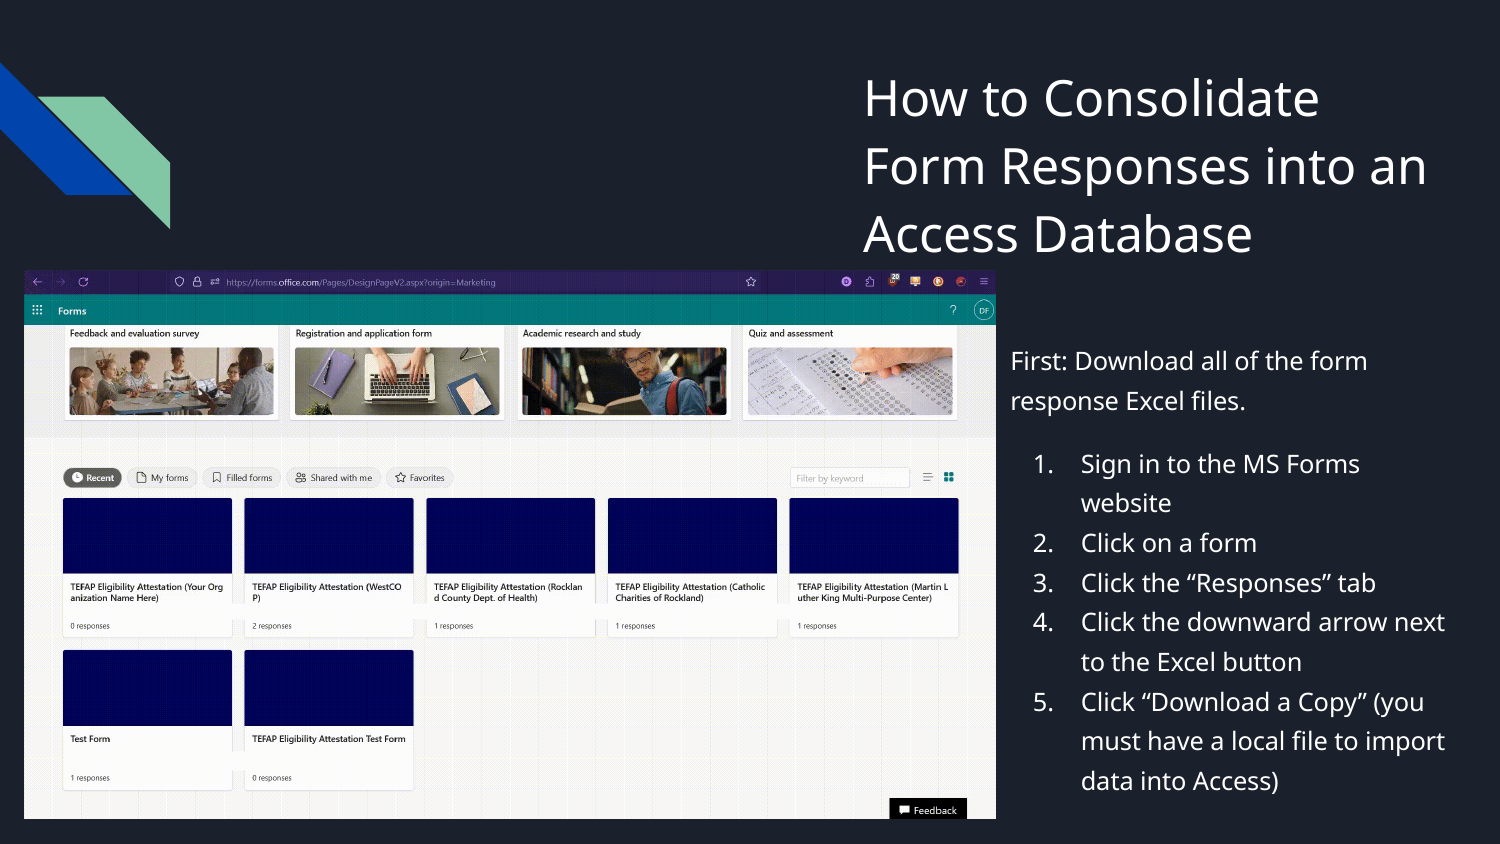

# How to Consolidate Form Responses into an Access Database
First: Download all of the form response Excel files.
Sign in to the MS Forms website
Click on a form
Click the “Responses” tab
Click the downward arrow next to the Excel button
Click “Download a Copy” (you must have a local file to import data into Access)